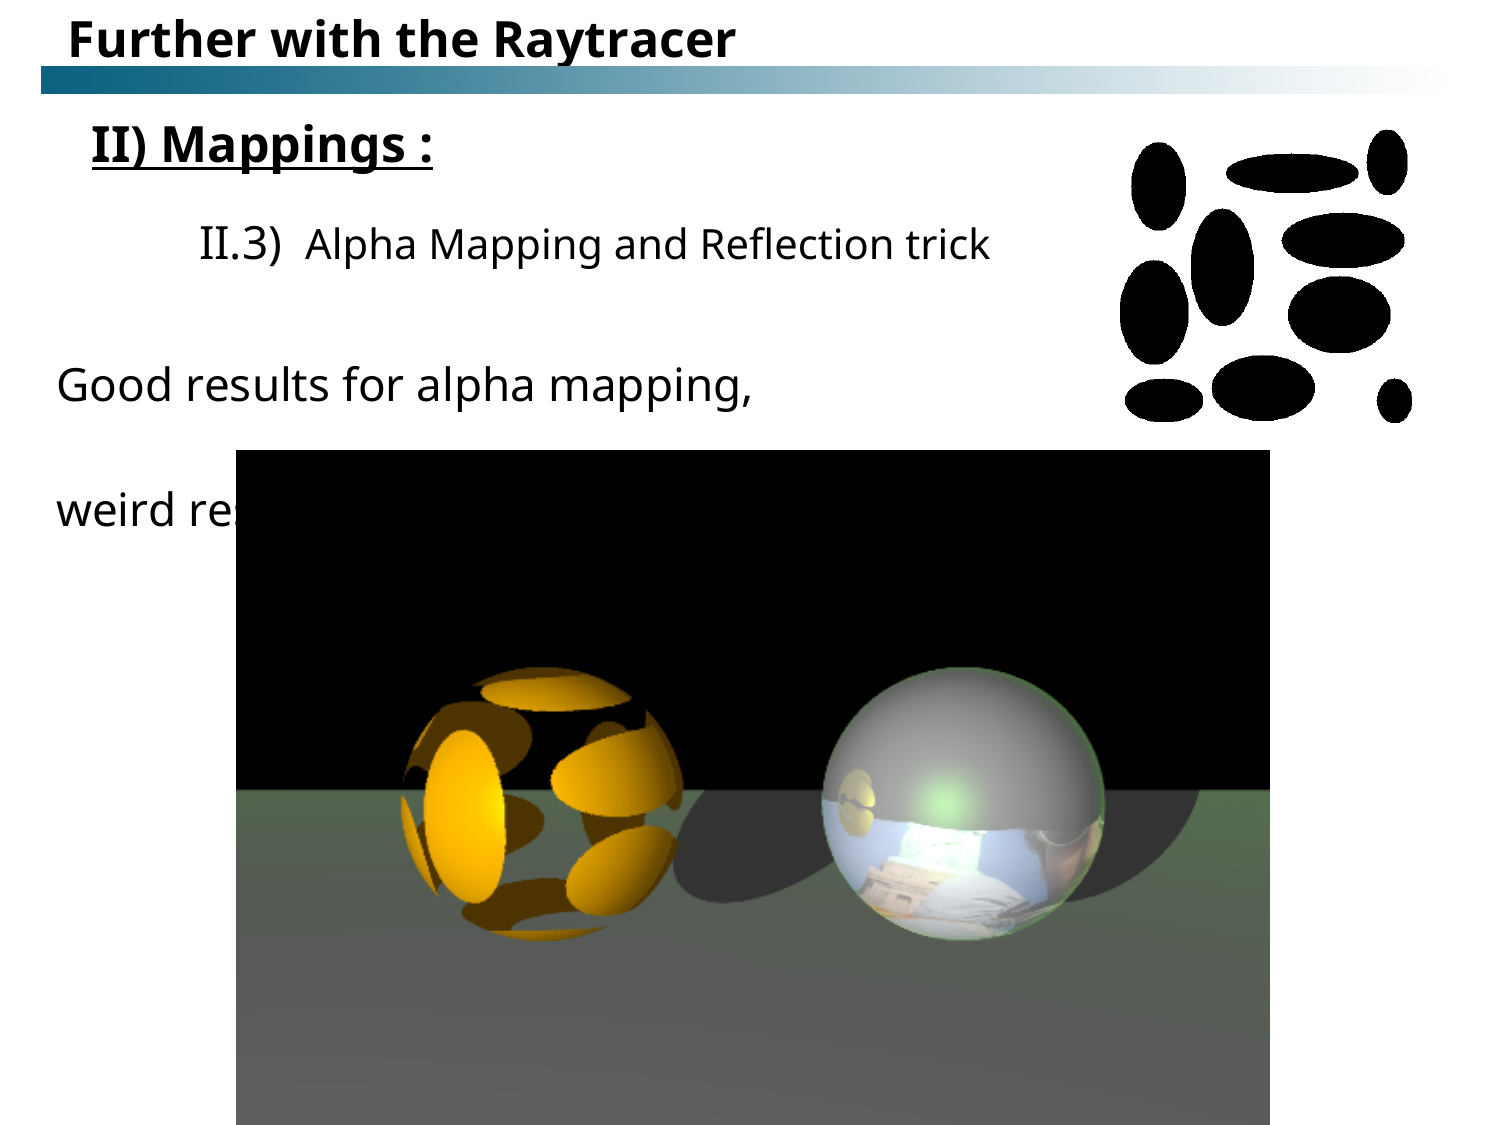

# Further with the Raytracer
II) Mappings :
II.3) Alpha Mapping and Reflection trick
 Good results for alpha mapping,
 weird results for the reflection trick